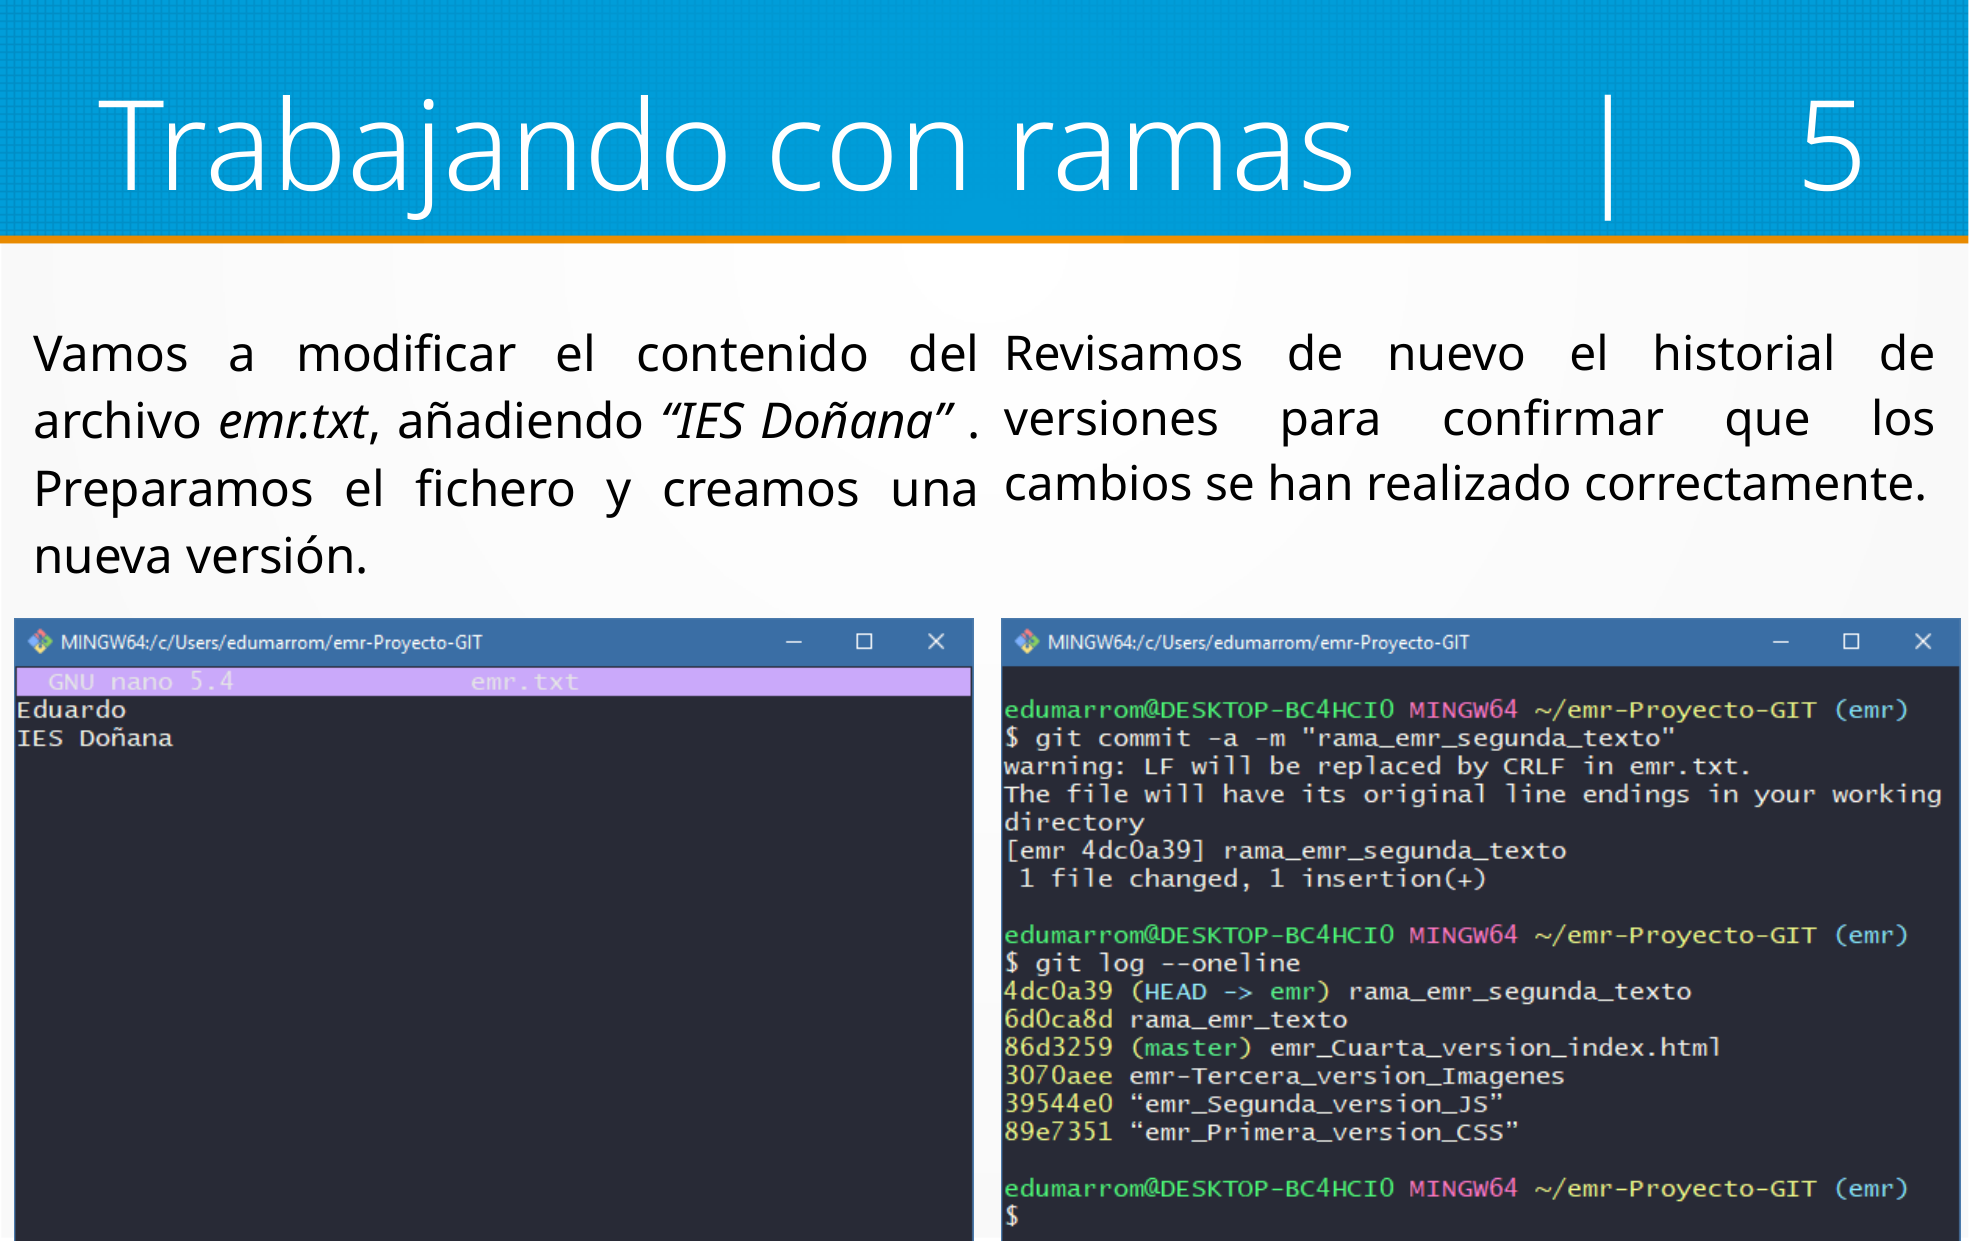

# Trabajando con ramas			|			5
Vamos a modificar el contenido del archivo emr.txt, añadiendo “IES Doñana” . Preparamos el fichero y creamos una nueva versión.
Revisamos de nuevo el historial de versiones para confirmar que los cambios se han realizado correctamente.